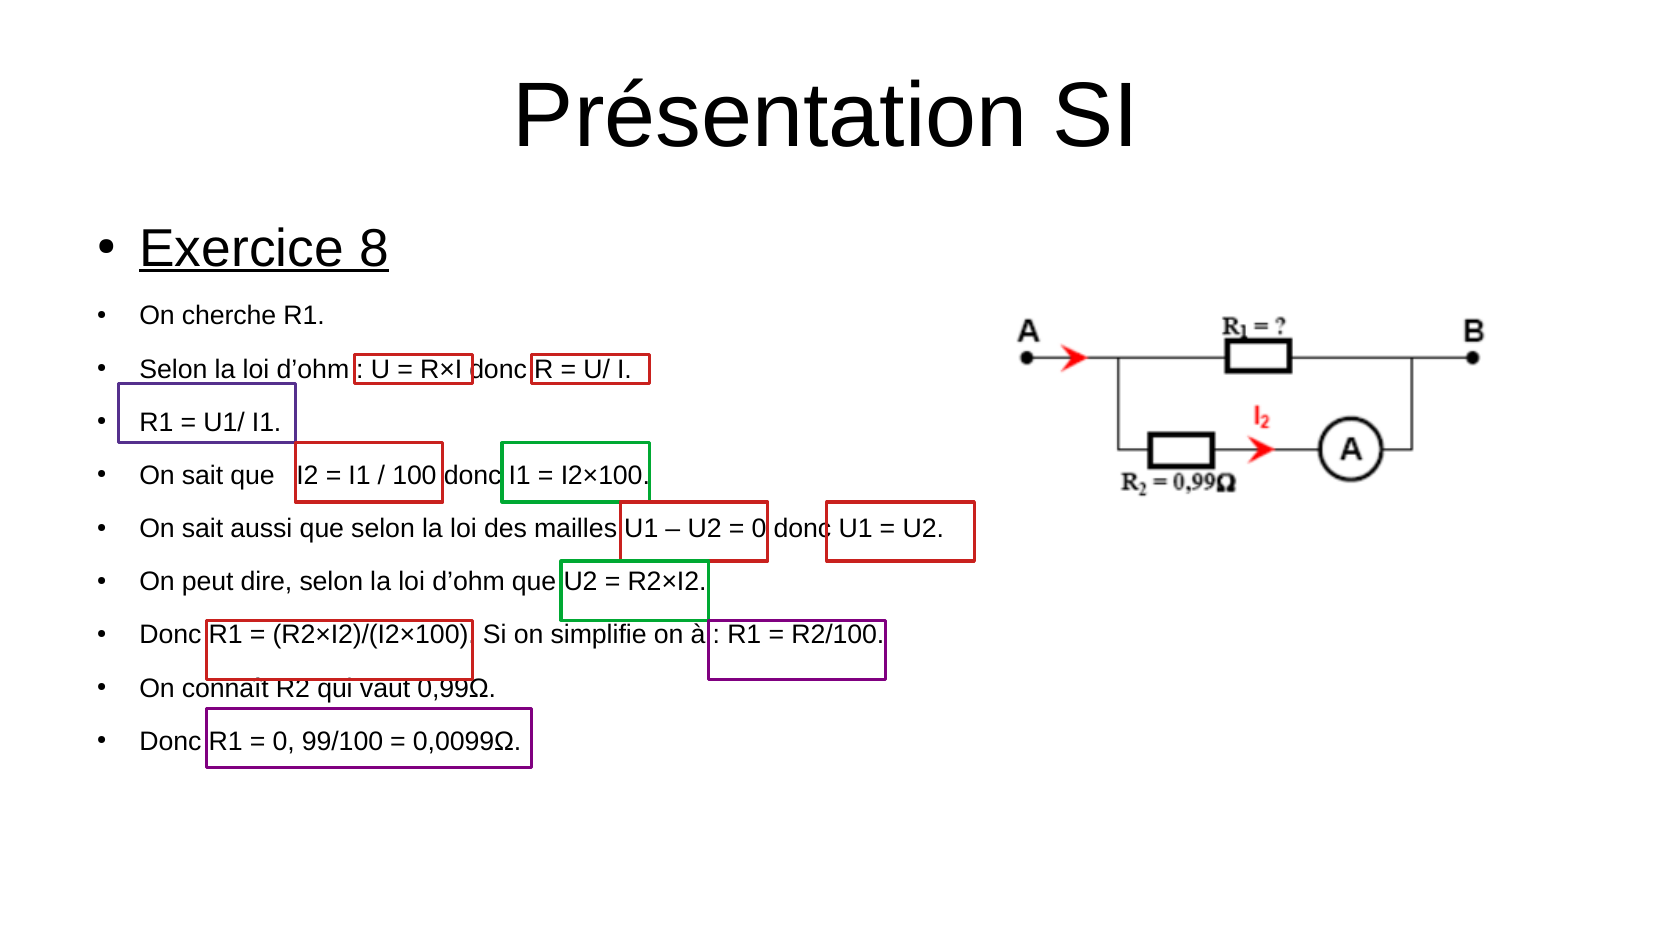

# Présentation SI
Exercice 8
On cherche R1.
Selon la loi d’ohm : U = R×I donc R = U/ I.
R1 = U1/ I1.
On sait que I2 = I1 / 100 donc I1 = I2×100.
On sait aussi que selon la loi des mailles U1 – U2 = 0 donc U1 = U2.
On peut dire, selon la loi d’ohm que U2 = R2×I2.
Donc R1 = (R2×I2)/(I2×100). Si on simplifie on à : R1 = R2/100.
On connaît R2 qui vaut 0,99Ω.
Donc R1 = 0, 99/100 = 0,0099Ω.